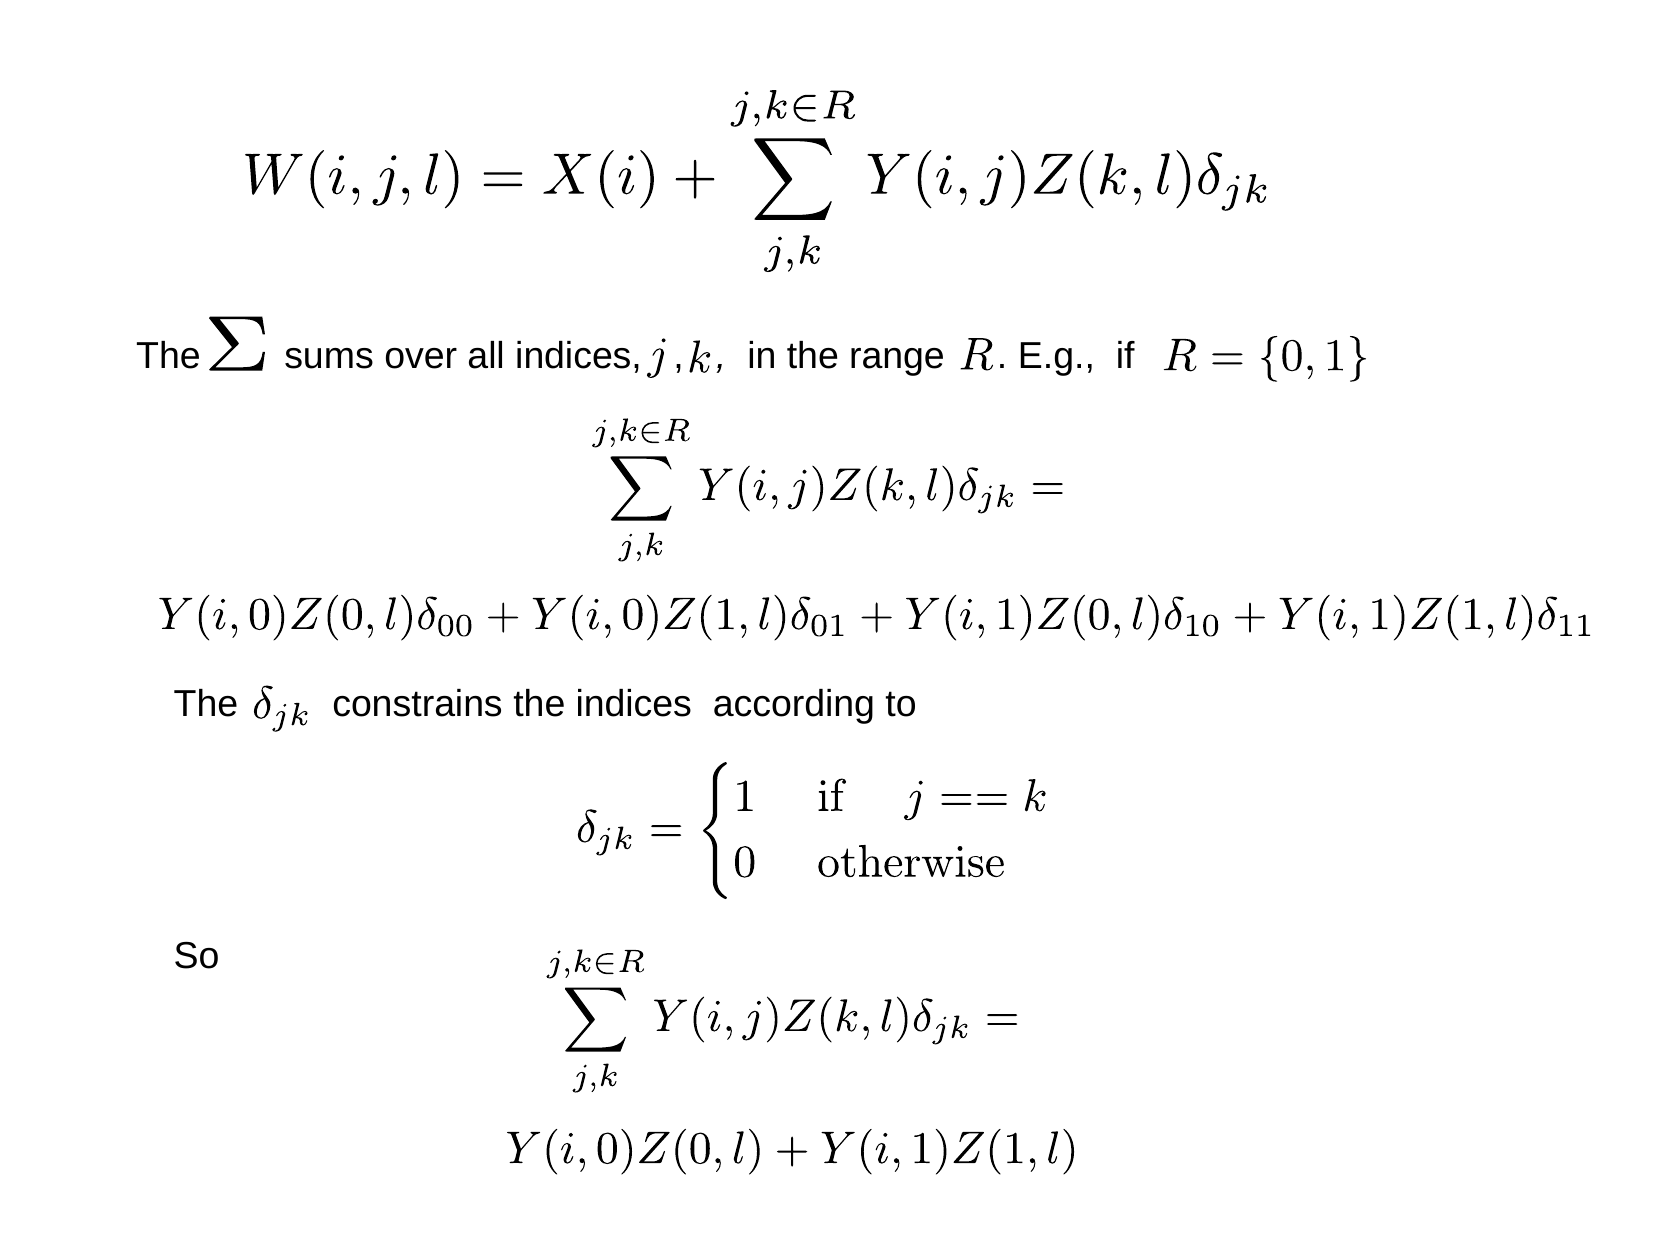

The sums over all indices, , , in the range . E.g., if
The constrains the indices according to
So